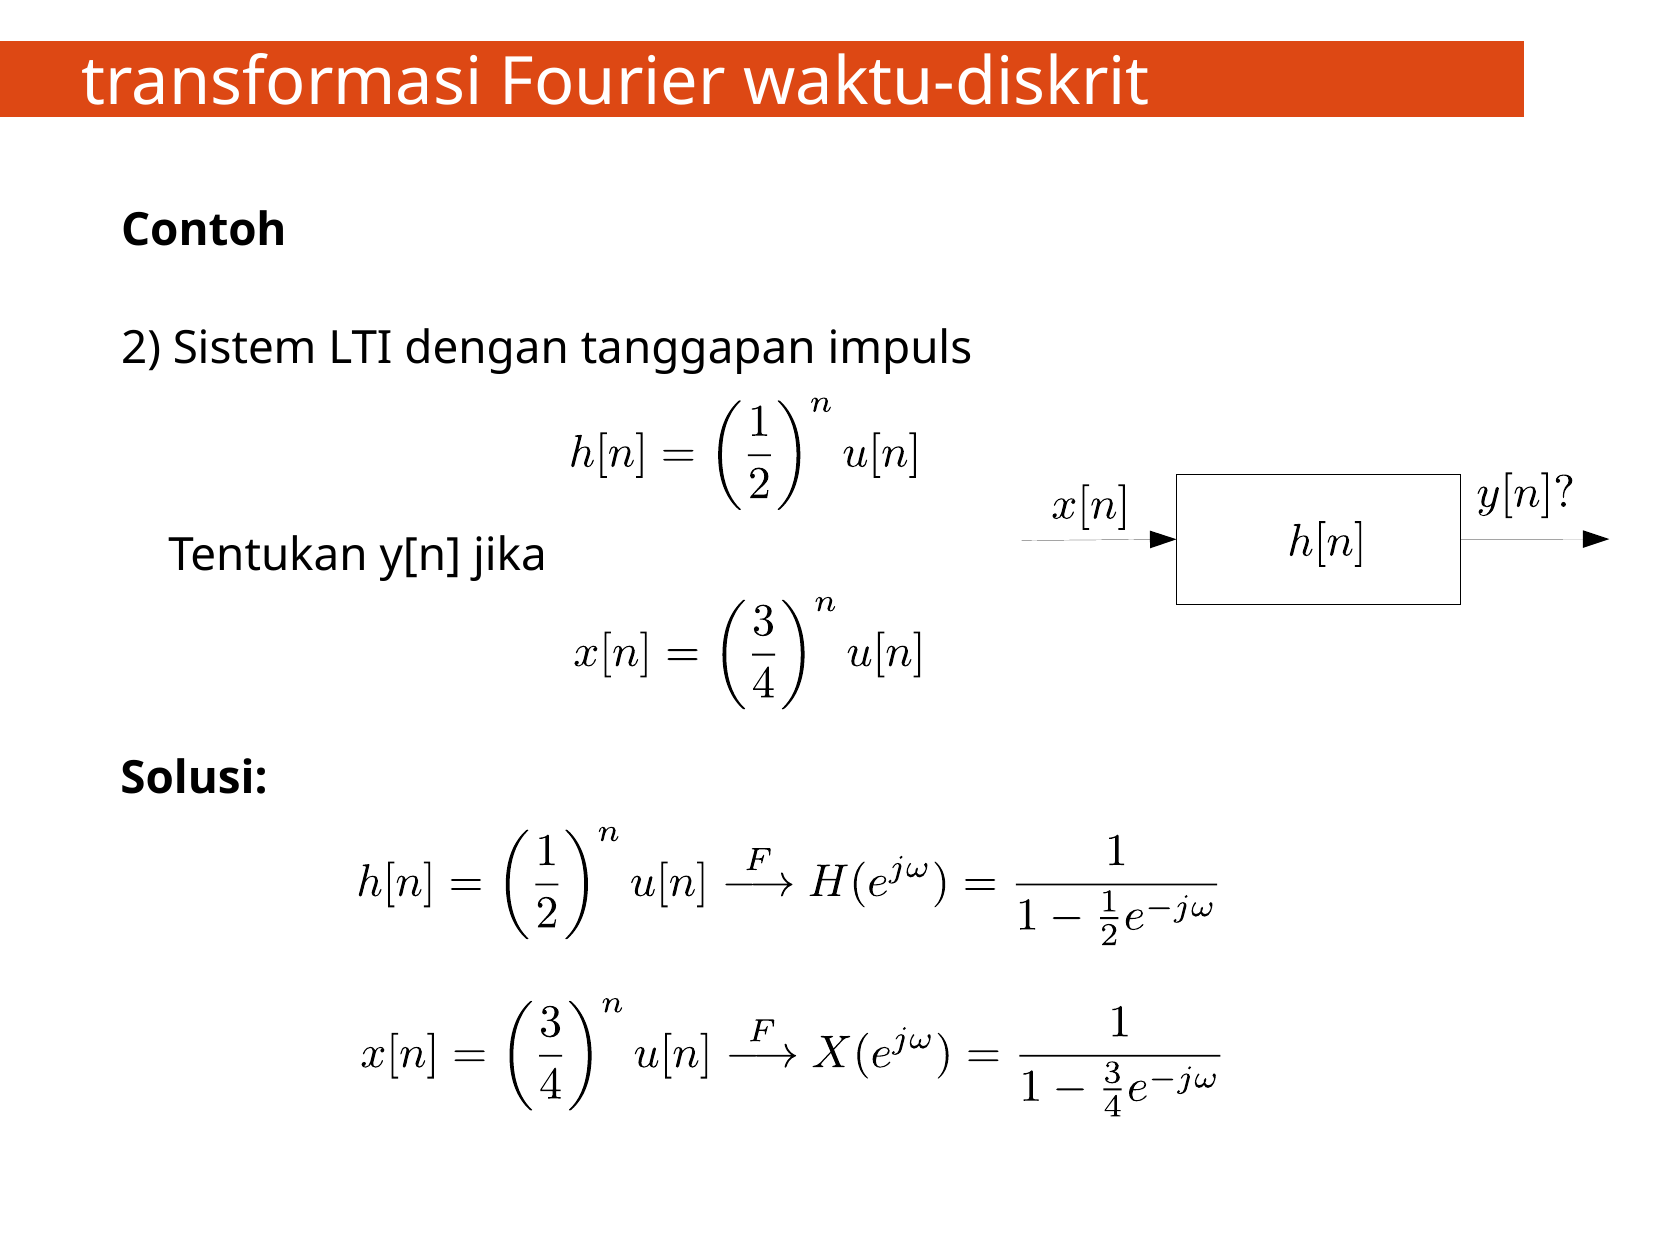

transformasi Fourier waktu-diskrit
Contoh
 Sistem LTI dengan tanggapan impuls
Tentukan y[n] jika
Solusi: